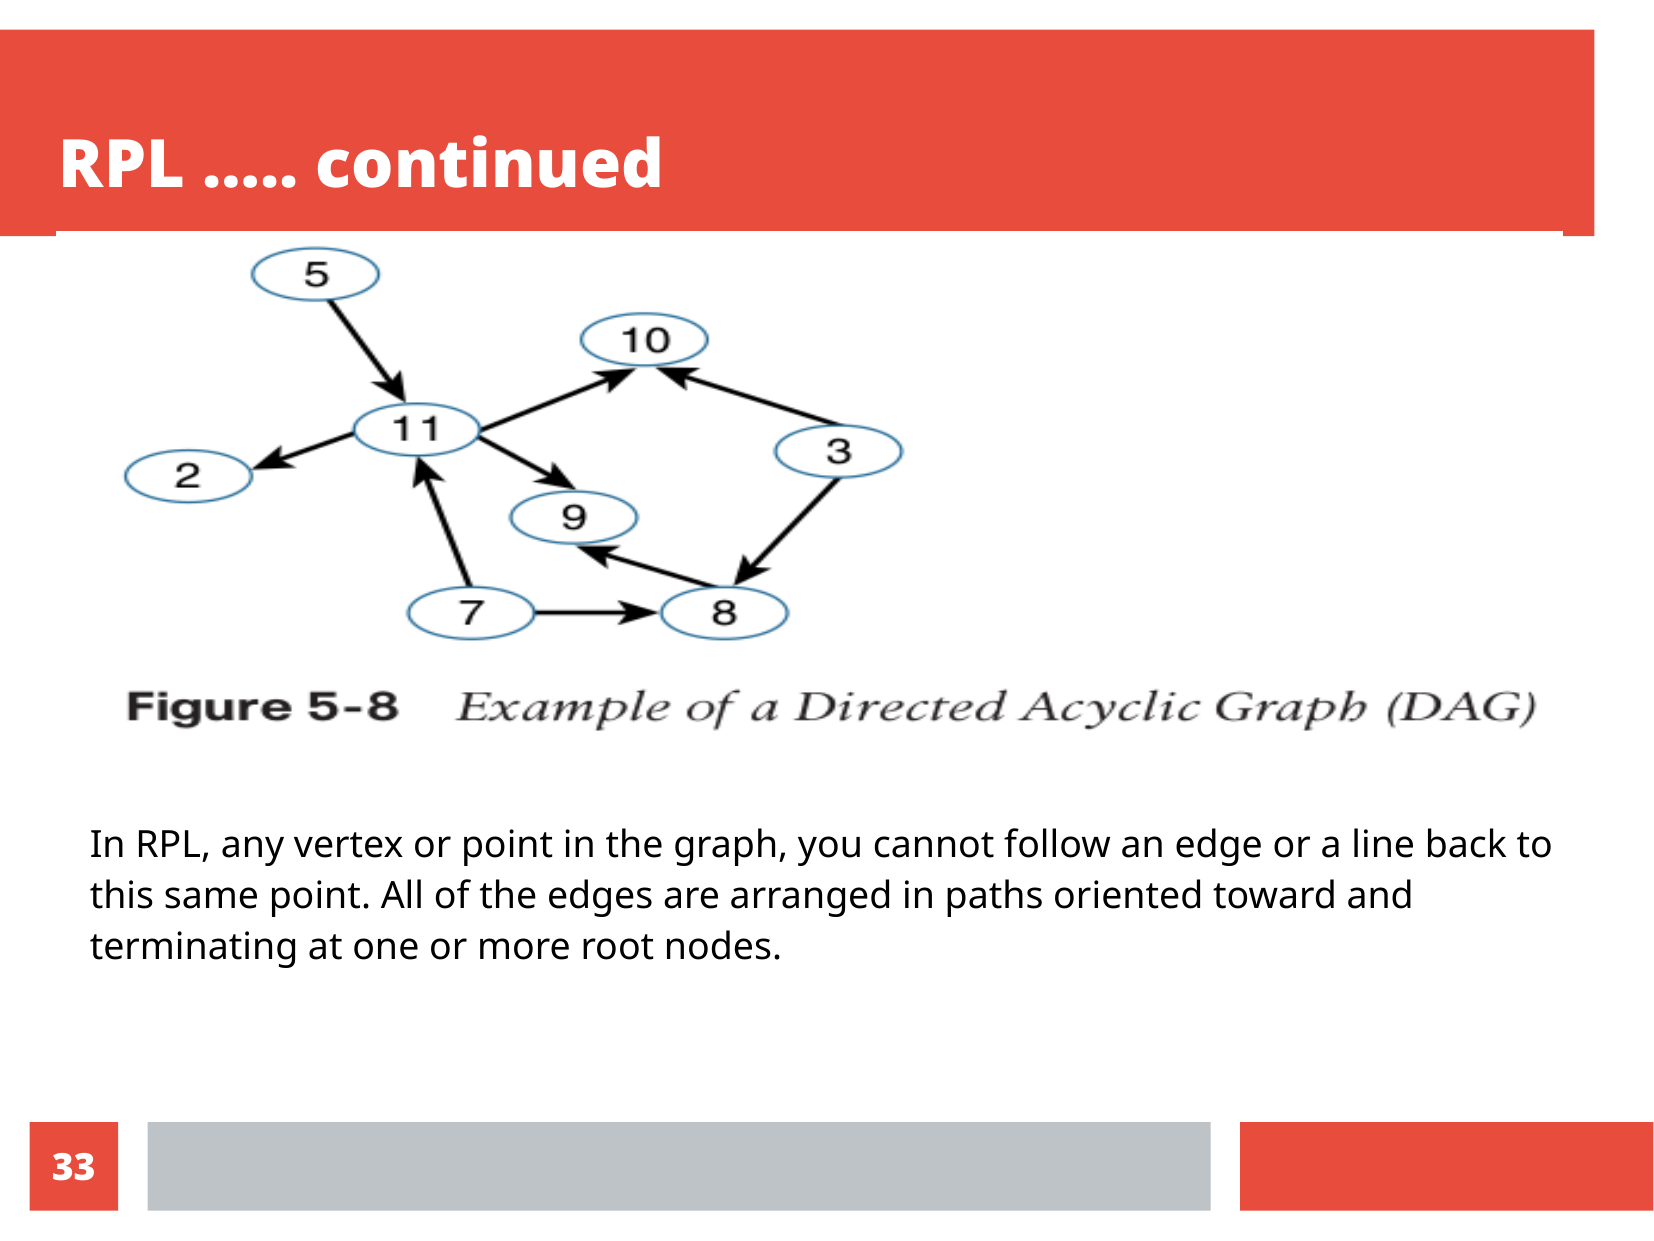

# RPL ….. continued
In RPL, any vertex or point in the graph, you cannot follow an edge or a line back to this same point. All of the edges are arranged in paths oriented toward and terminating at one or more root nodes.
33